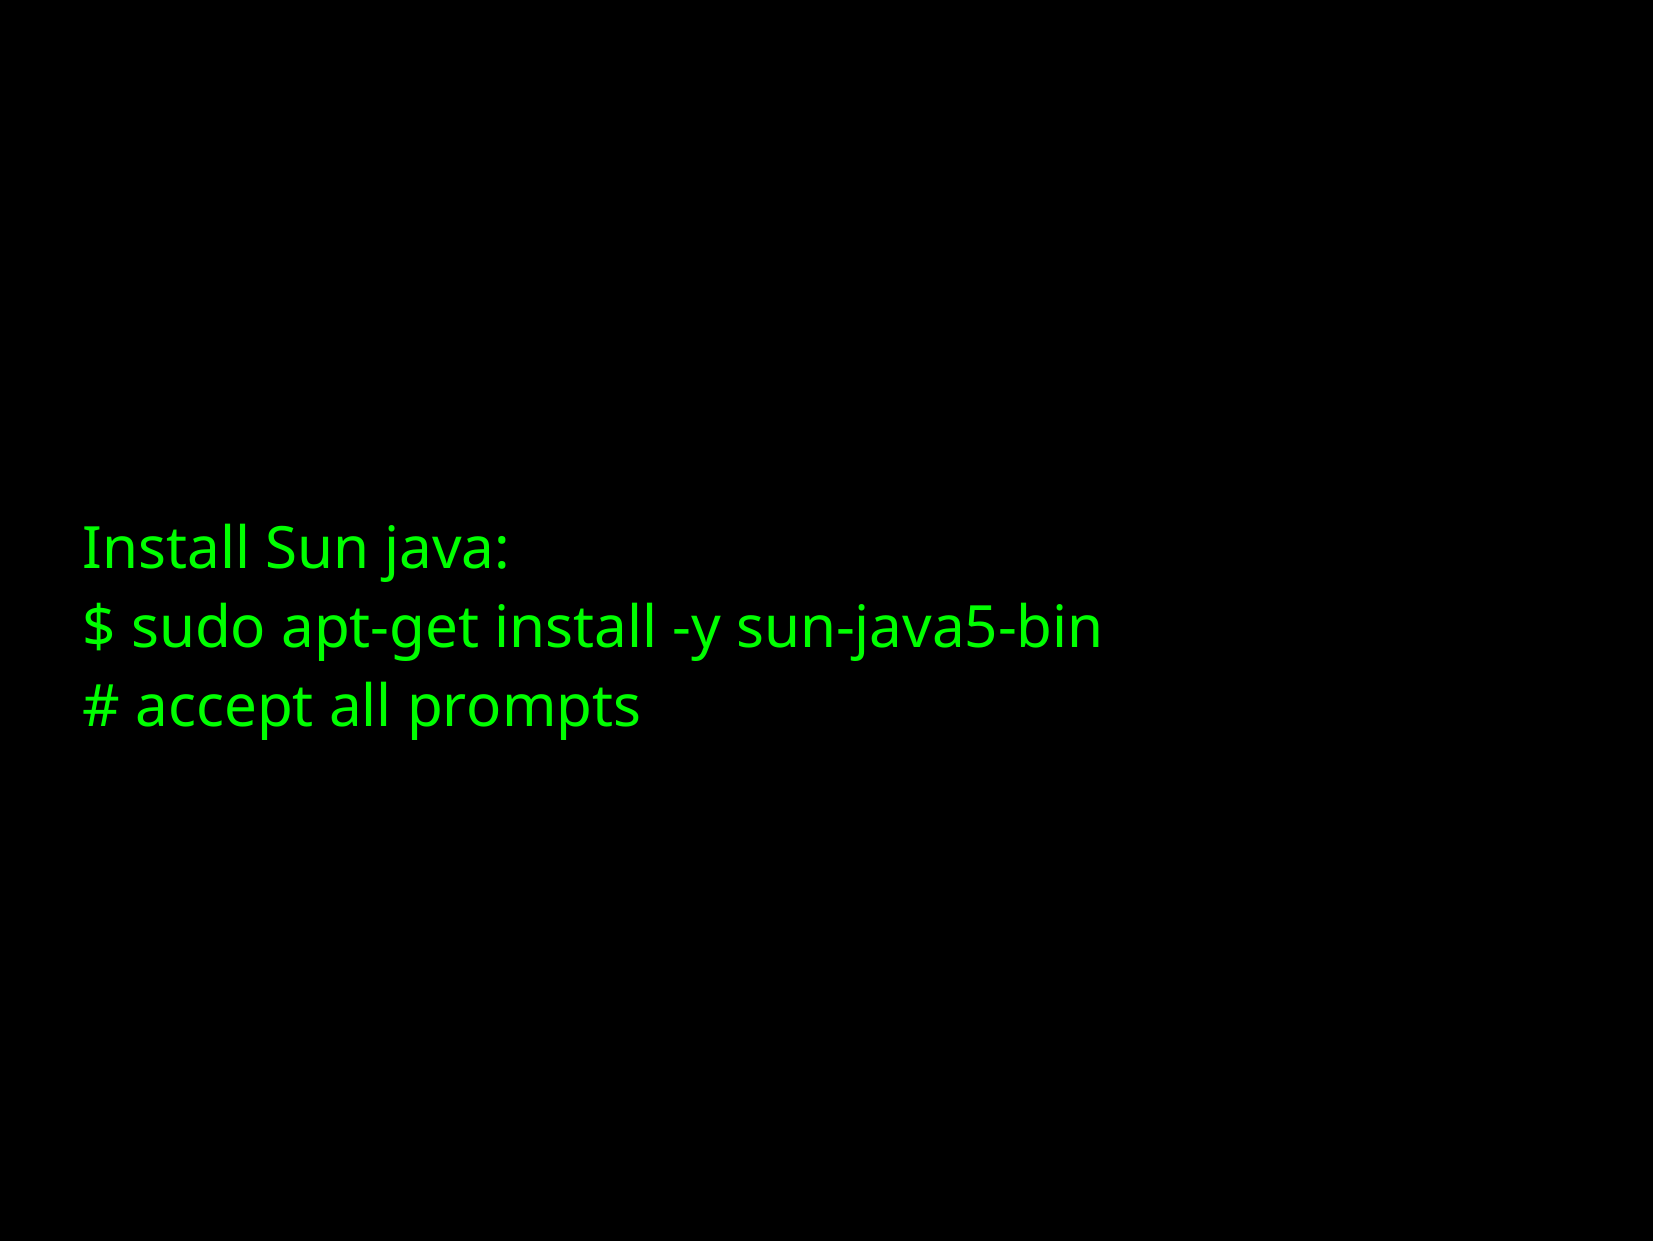

# Install Sun java: $ sudo apt-get install -y sun-java5-bin # accept all prompts